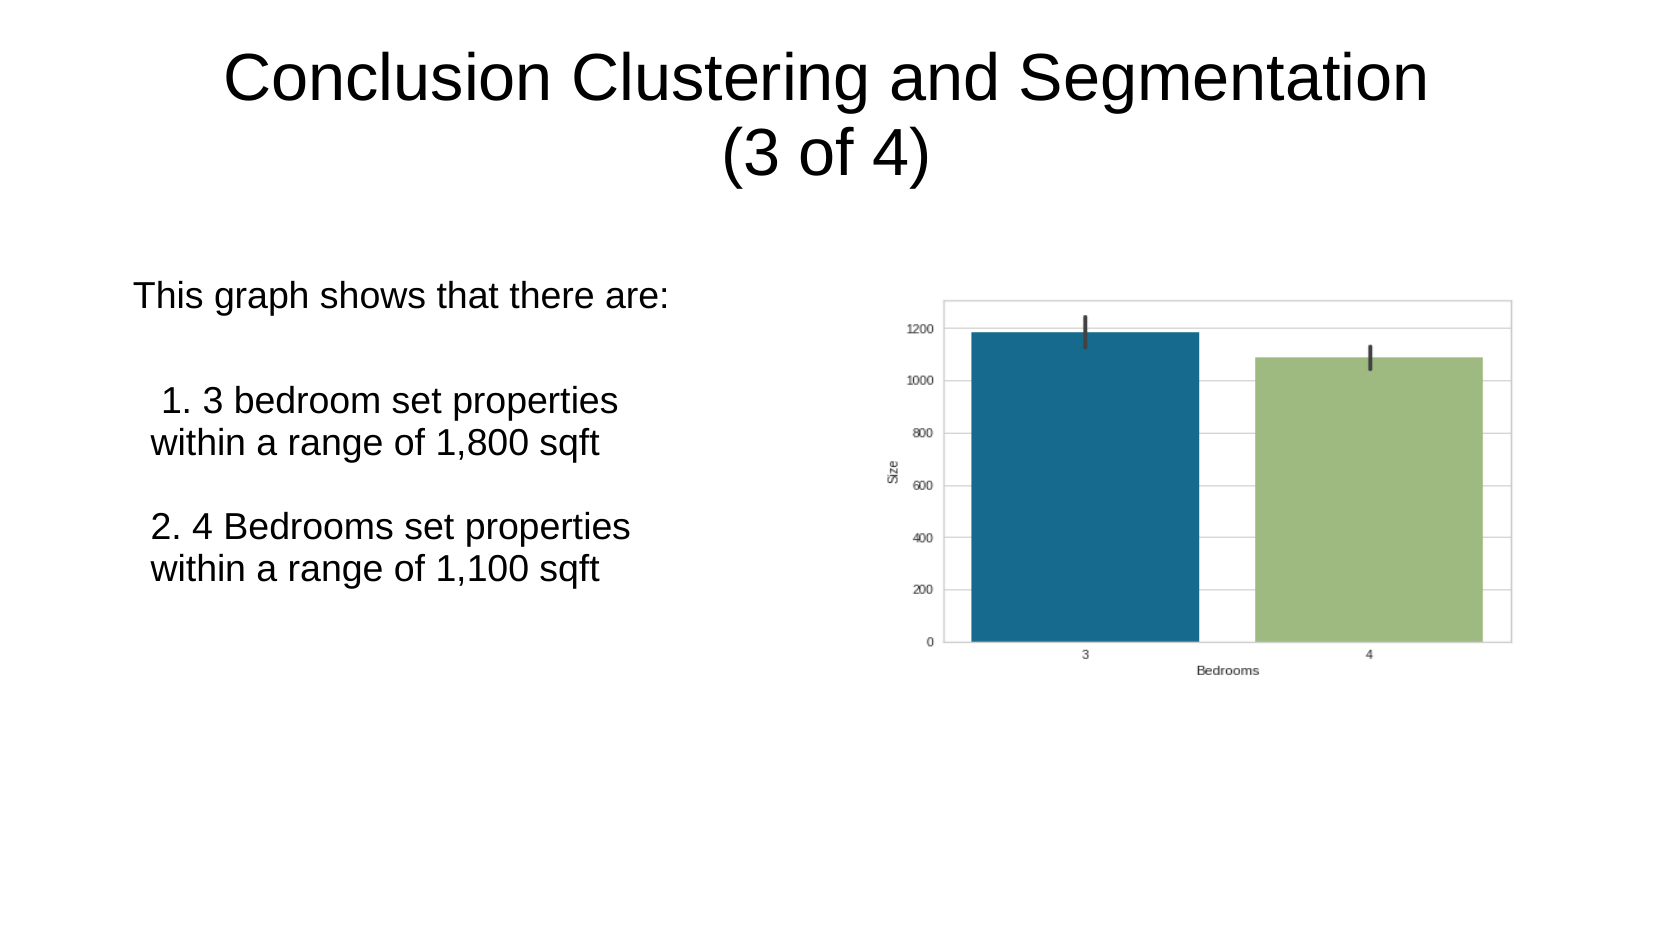

# Conclusion Clustering and Segmentation (3 of 4)
This graph shows that there are:
 1. 3 bedroom set properties within a range of 1,800 sqft
2. 4 Bedrooms set properties within a range of 1,100 sqft